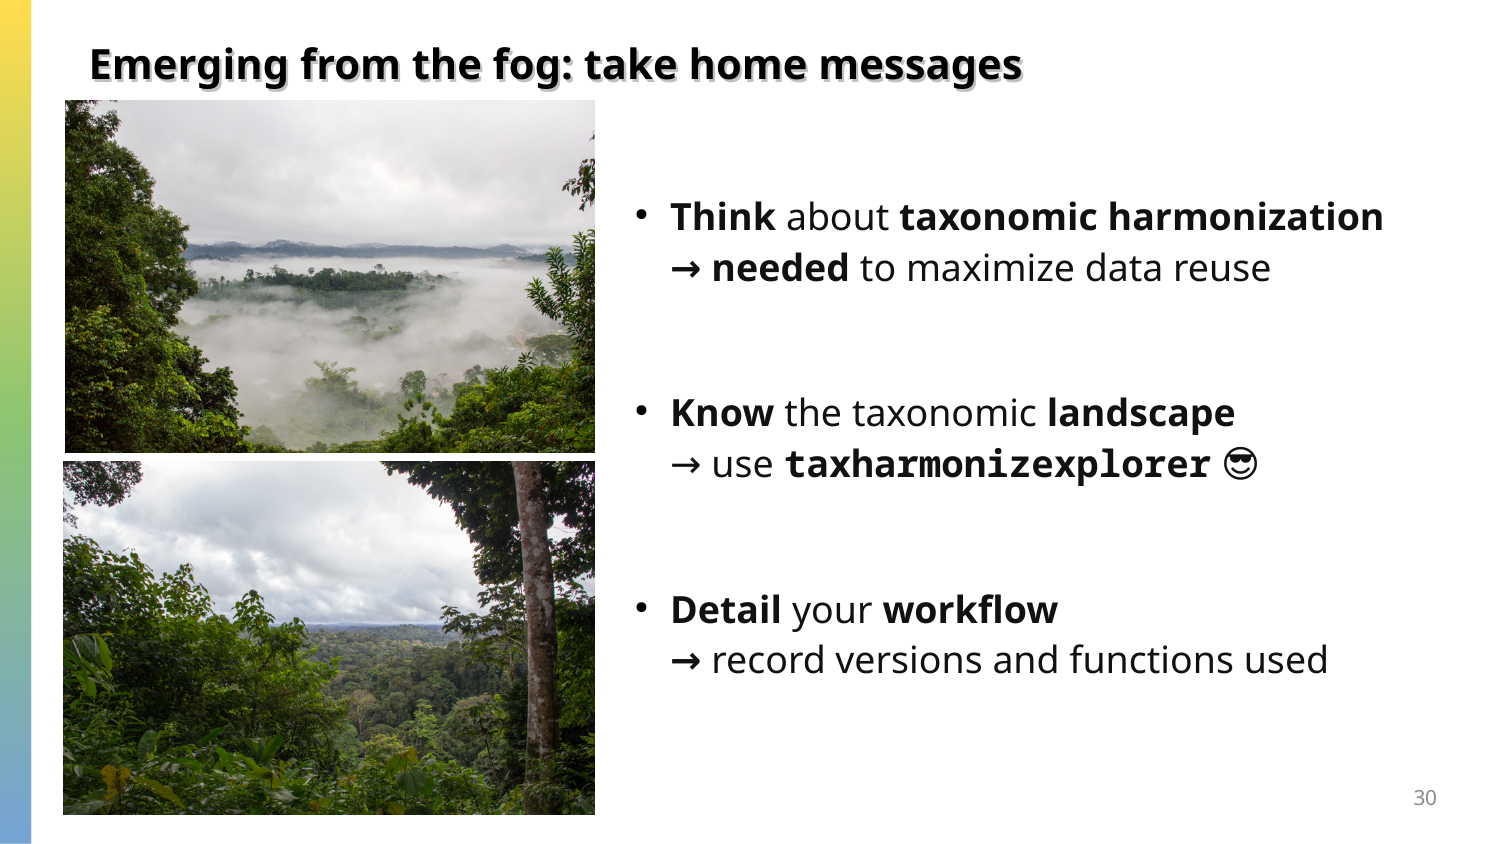

# Emerging from the fog: take home messages
Think about taxonomic harmonization
→ needed to maximize data reuse
Know the taxonomic landscape
→ use taxharmonizexplorer 😎
Detail your workflow
→ record versions and functions used